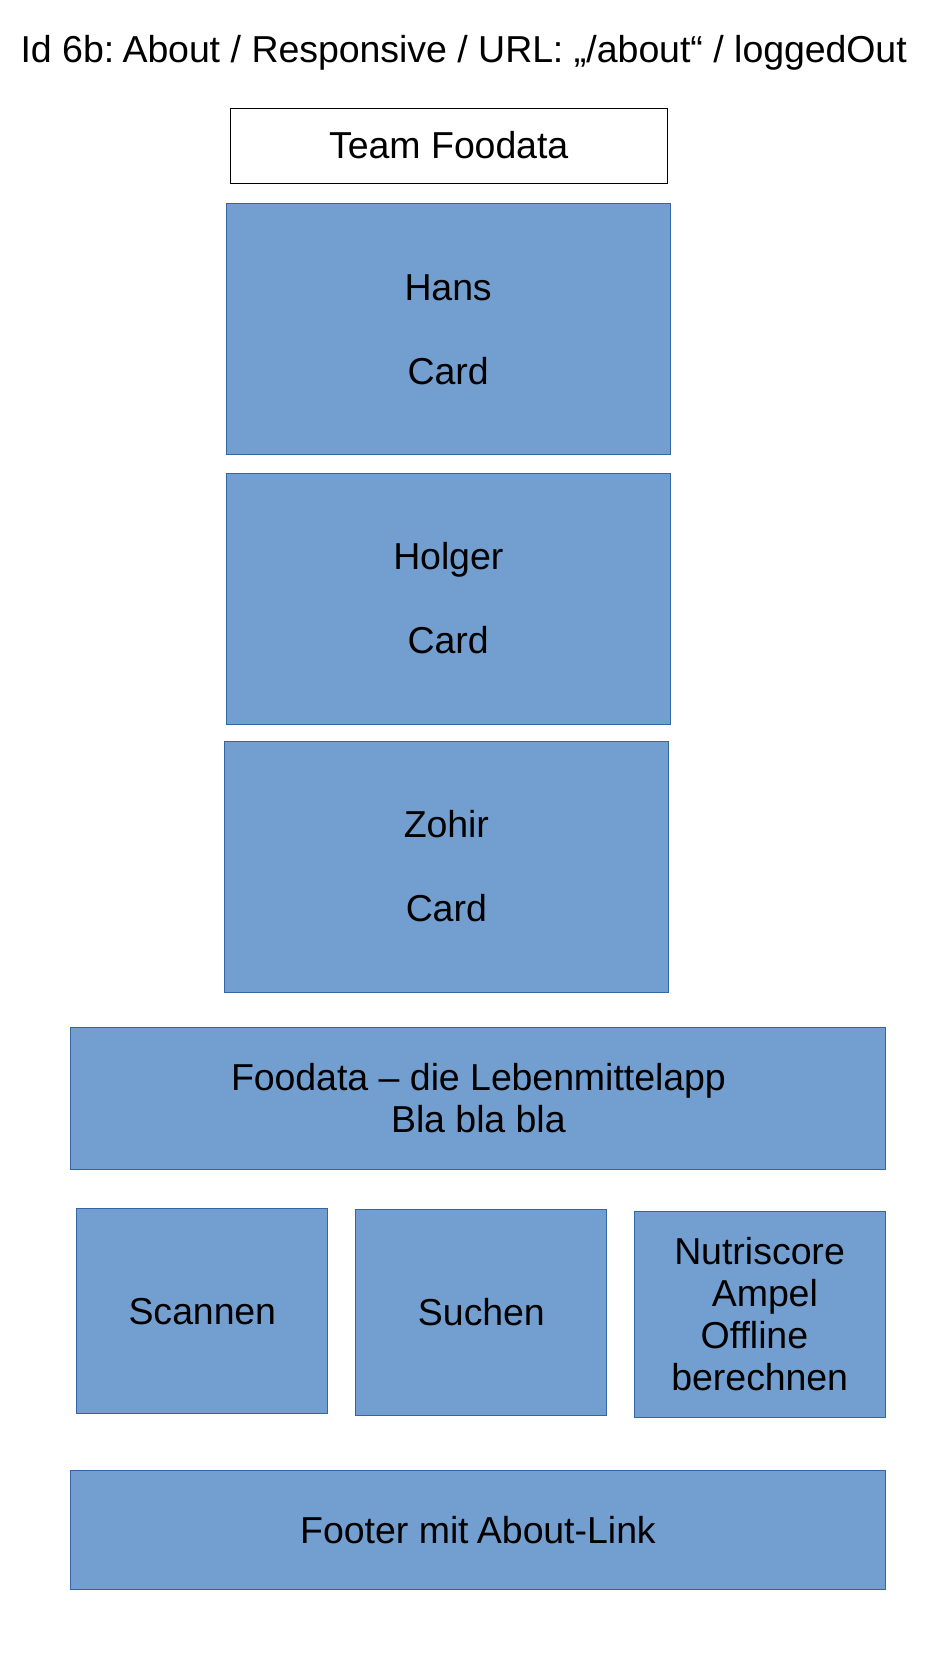

Id 6b: About / Responsive / URL: „/about“ / loggedOut
Team Foodata
Hans
Card
Holger
Card
Zohir
Card
Foodata – die Lebenmittelapp
Bla bla bla
Scannen
Suchen
Nutriscore
 Ampel
Offline
berechnen
Footer mit About-Link